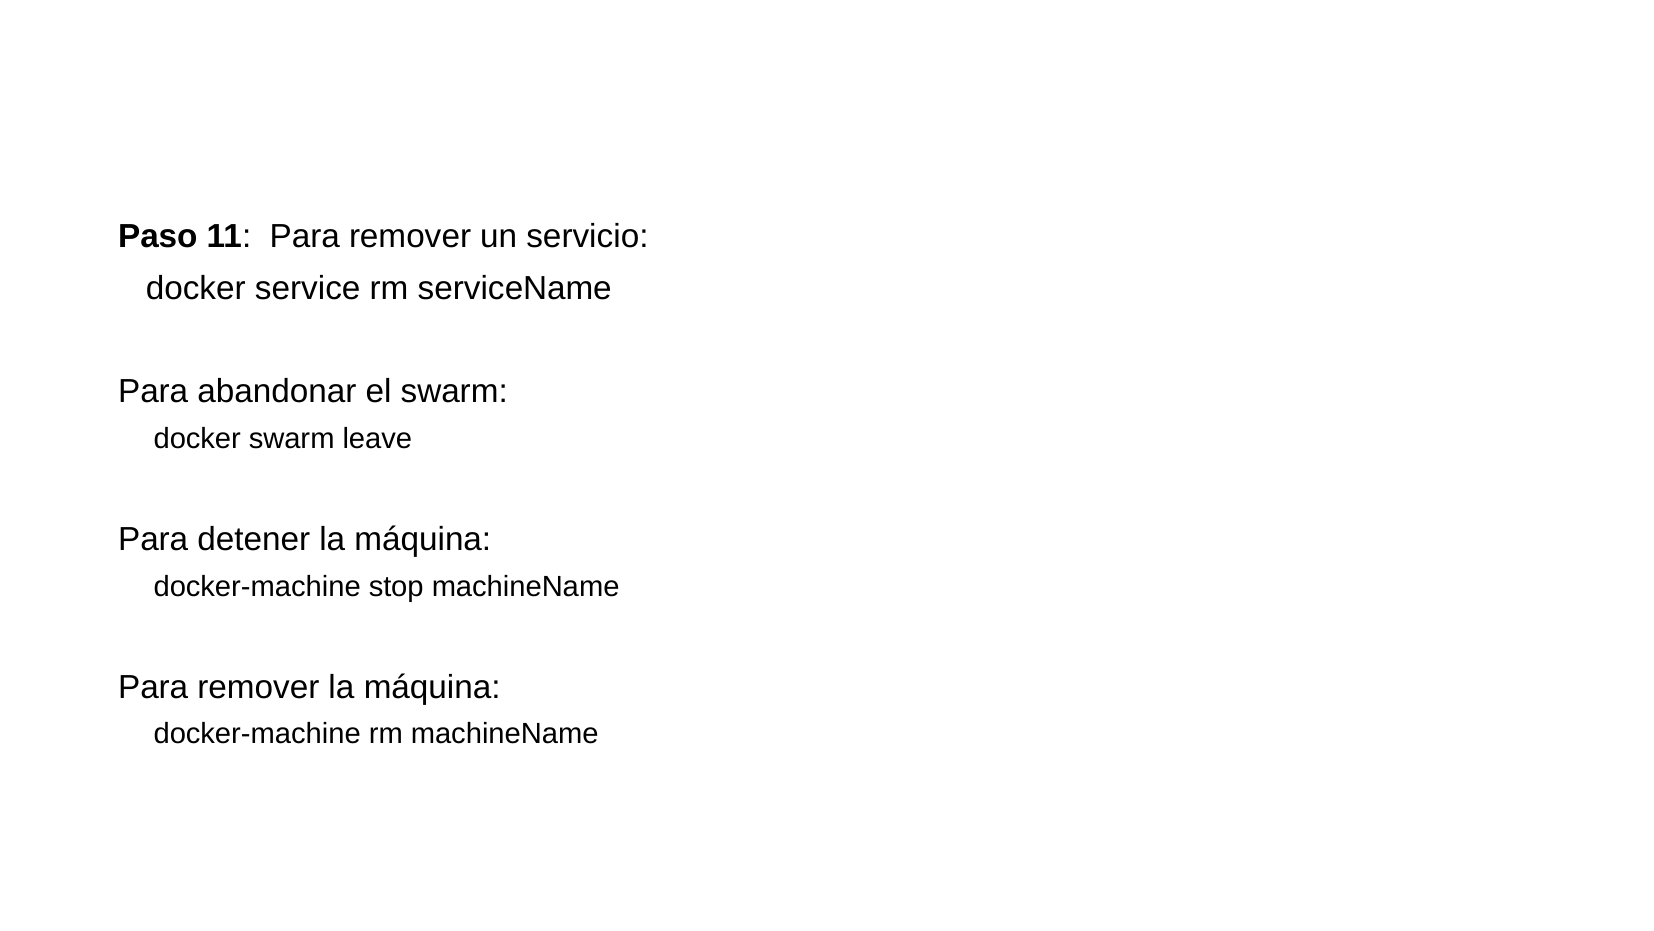

#
Paso 11: Para remover un servicio:
 docker service rm serviceName
Para abandonar el swarm:
docker swarm leave
Para detener la máquina:
docker-machine stop machineName
Para remover la máquina:
docker-machine rm machineName